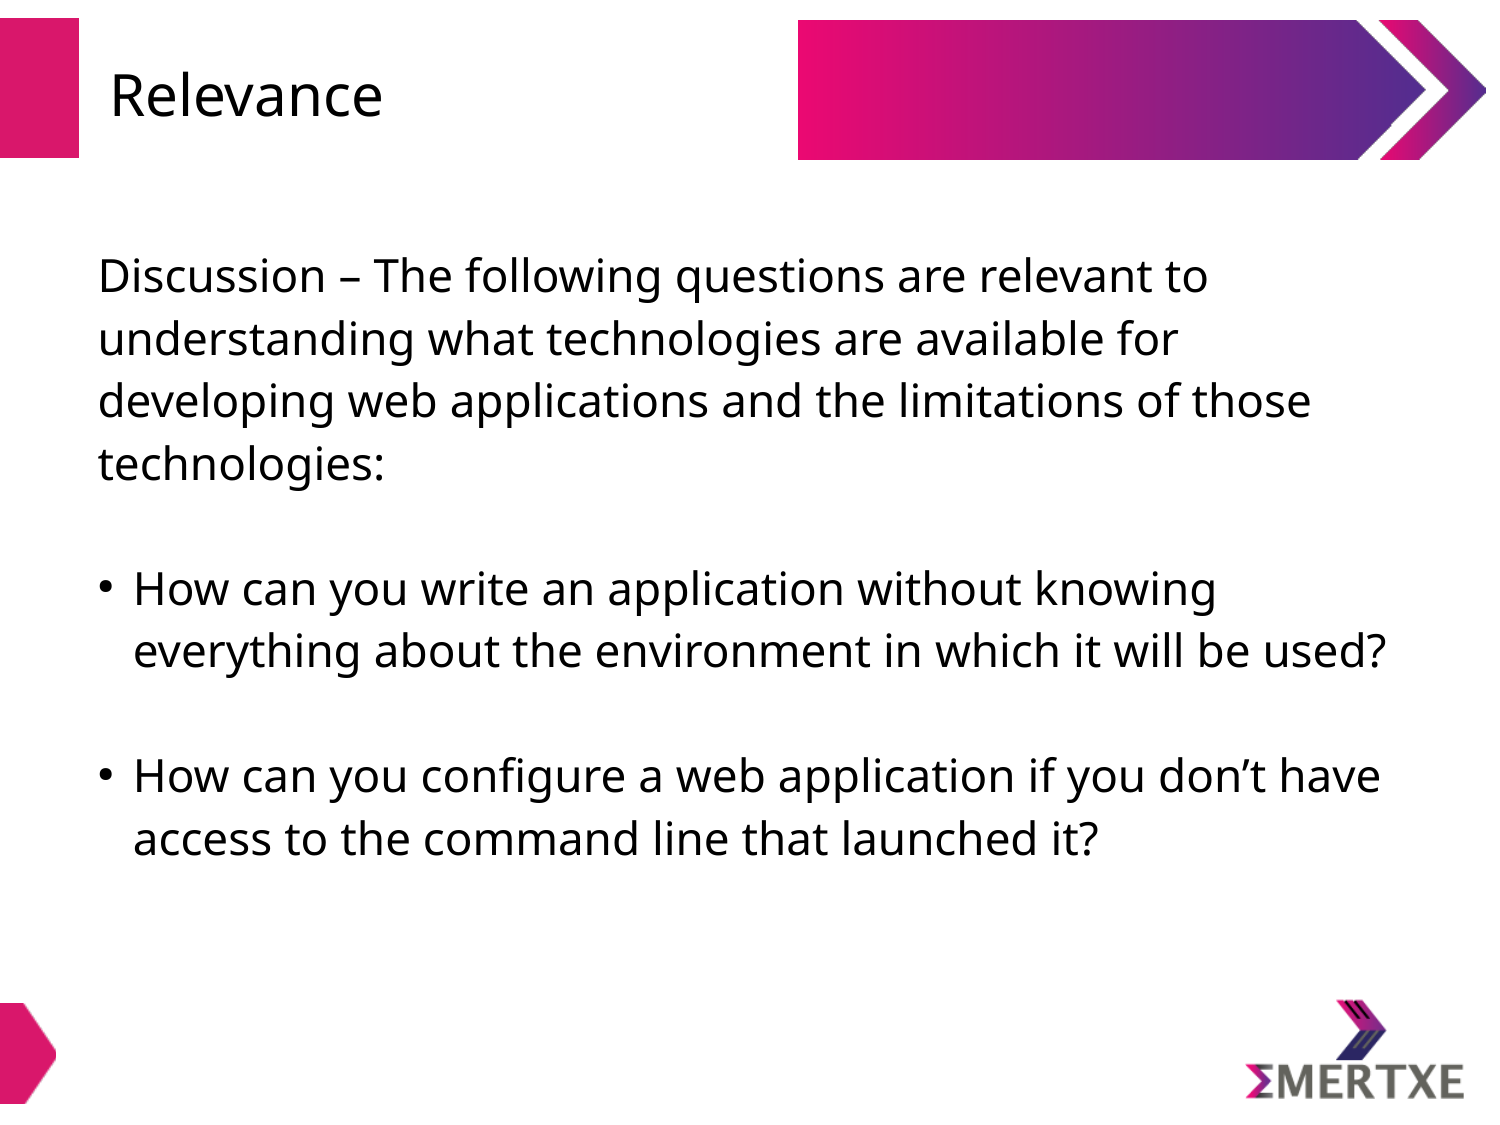

Relevance
Discussion – The following questions are relevant to understanding what technologies are available for developing web applications and the limitations of those technologies:
How can you write an application without knowing everything about the environment in which it will be used?
How can you configure a web application if you don’t have access to the command line that launched it?